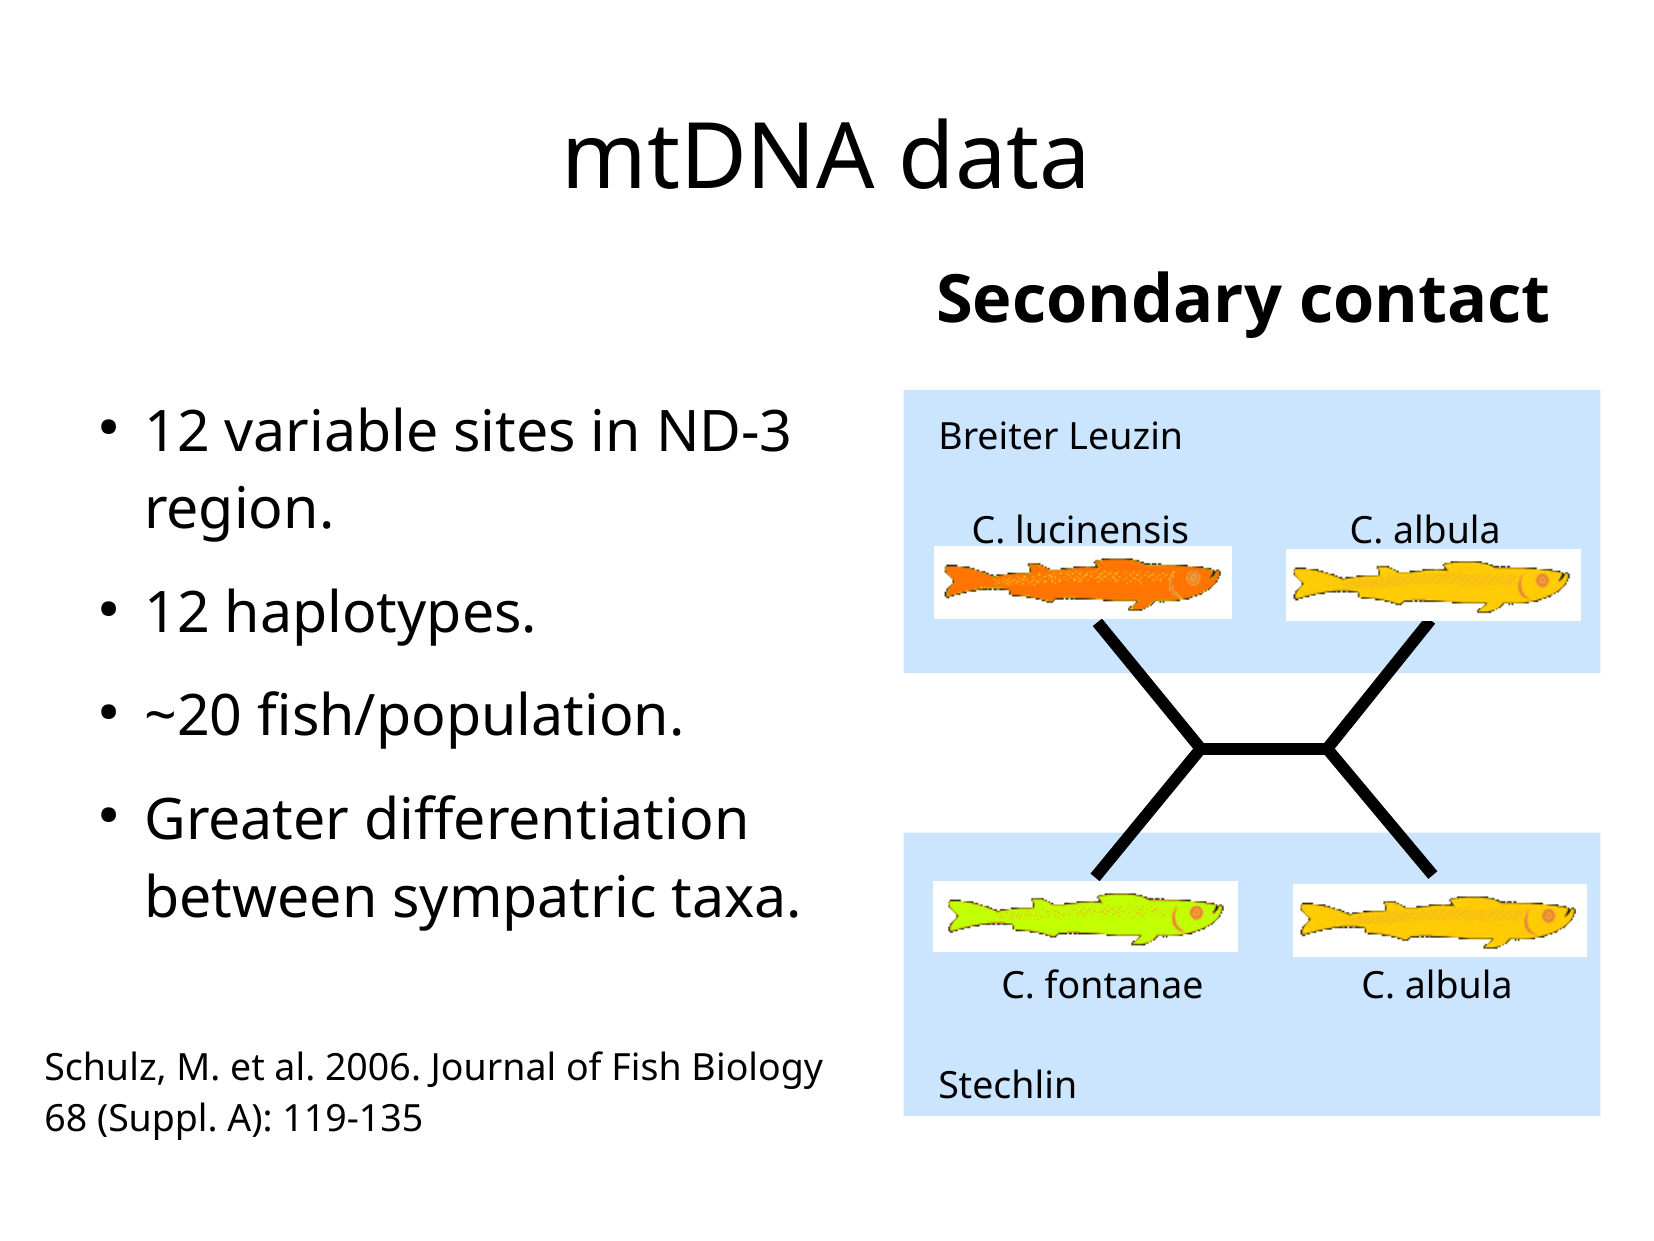

# mtDNA data
Secondary contact
12 variable sites in ND-3 region.
12 haplotypes.
~20 fish/population.
Greater differentiation between sympatric taxa.
Breiter Leuzin
C. lucinensis
C. albula
C. fontanae
C. albula
Schulz, M. et al. 2006. Journal of Fish Biology 68 (Suppl. A): 119-135
Stechlin